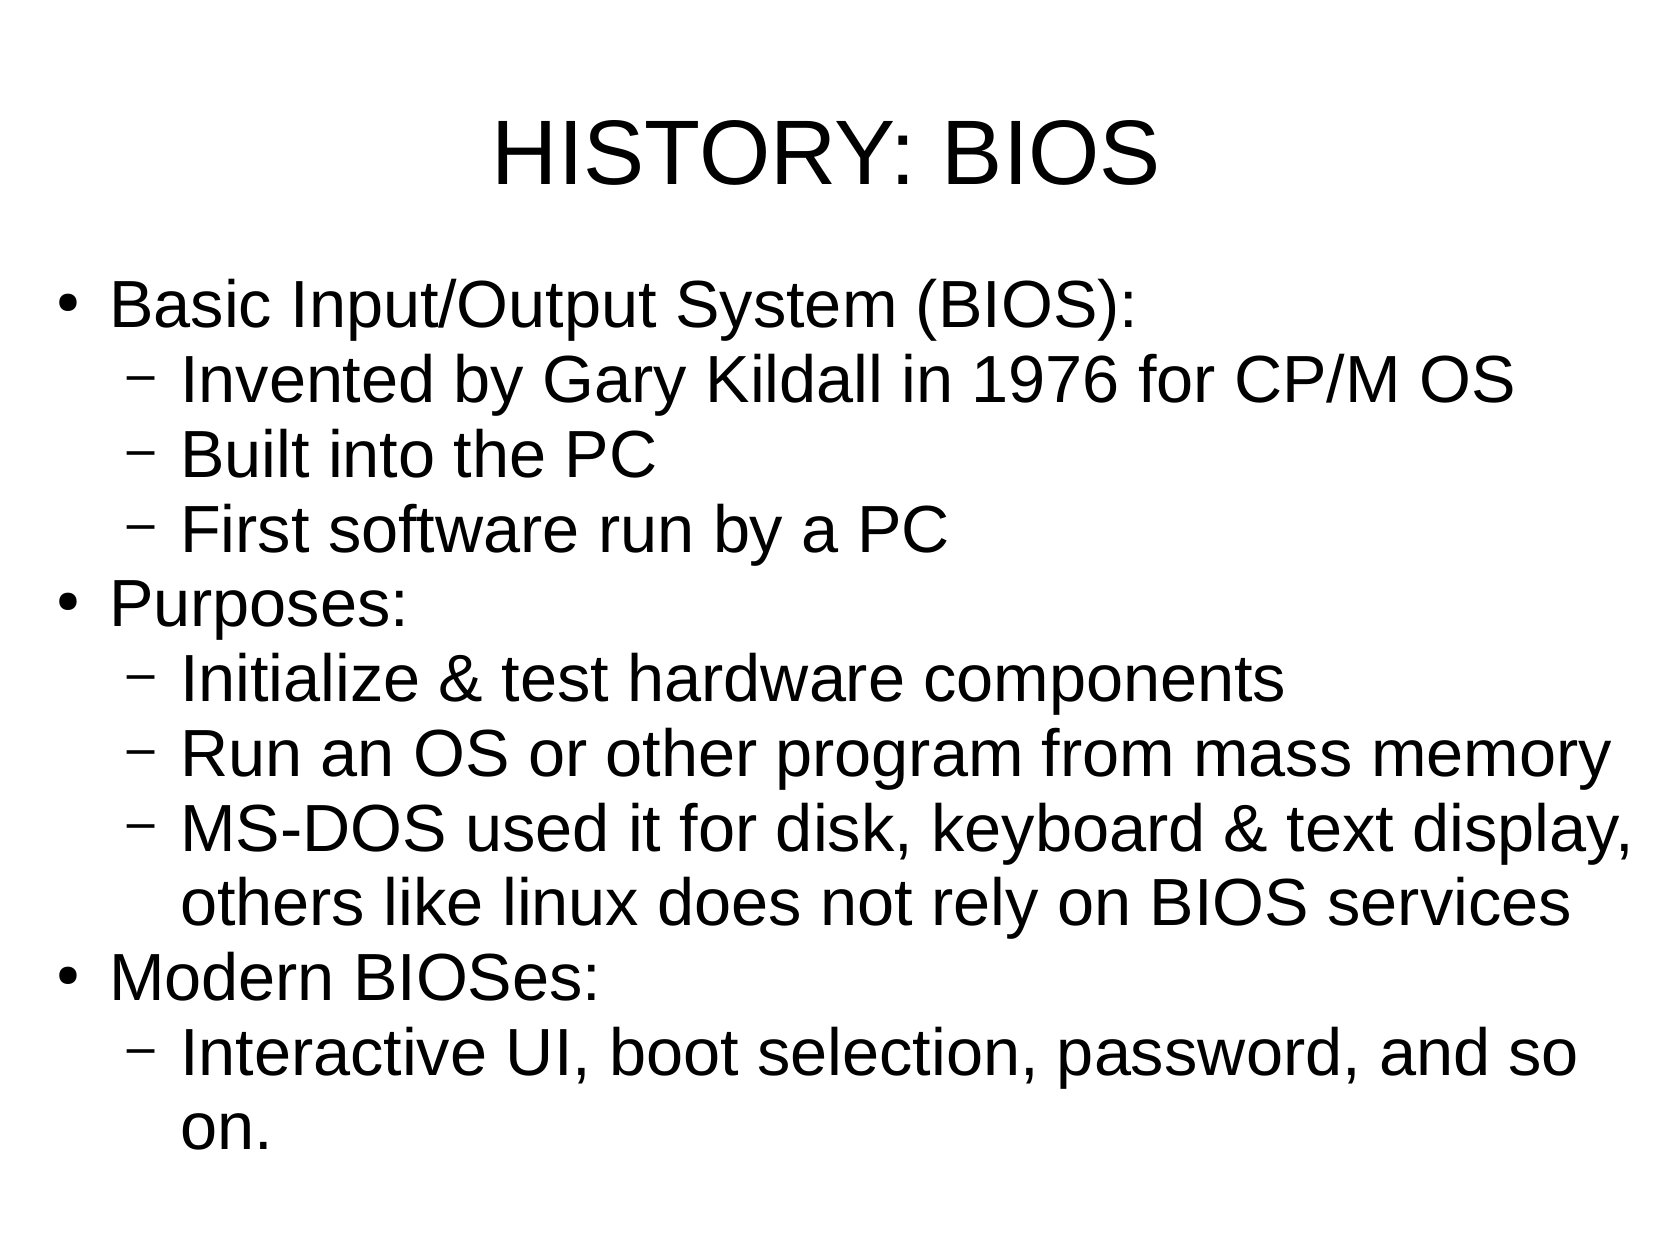

# HISTORY: BIOS
Basic Input/Output System (BIOS):
Invented by Gary Kildall in 1976 for CP/M OS
Built into the PC
First software run by a PC
Purposes:
Initialize & test hardware components
Run an OS or other program from mass memory
MS-DOS used it for disk, keyboard & text display, others like linux does not rely on BIOS services
Modern BIOSes:
Interactive UI, boot selection, password, and so on.